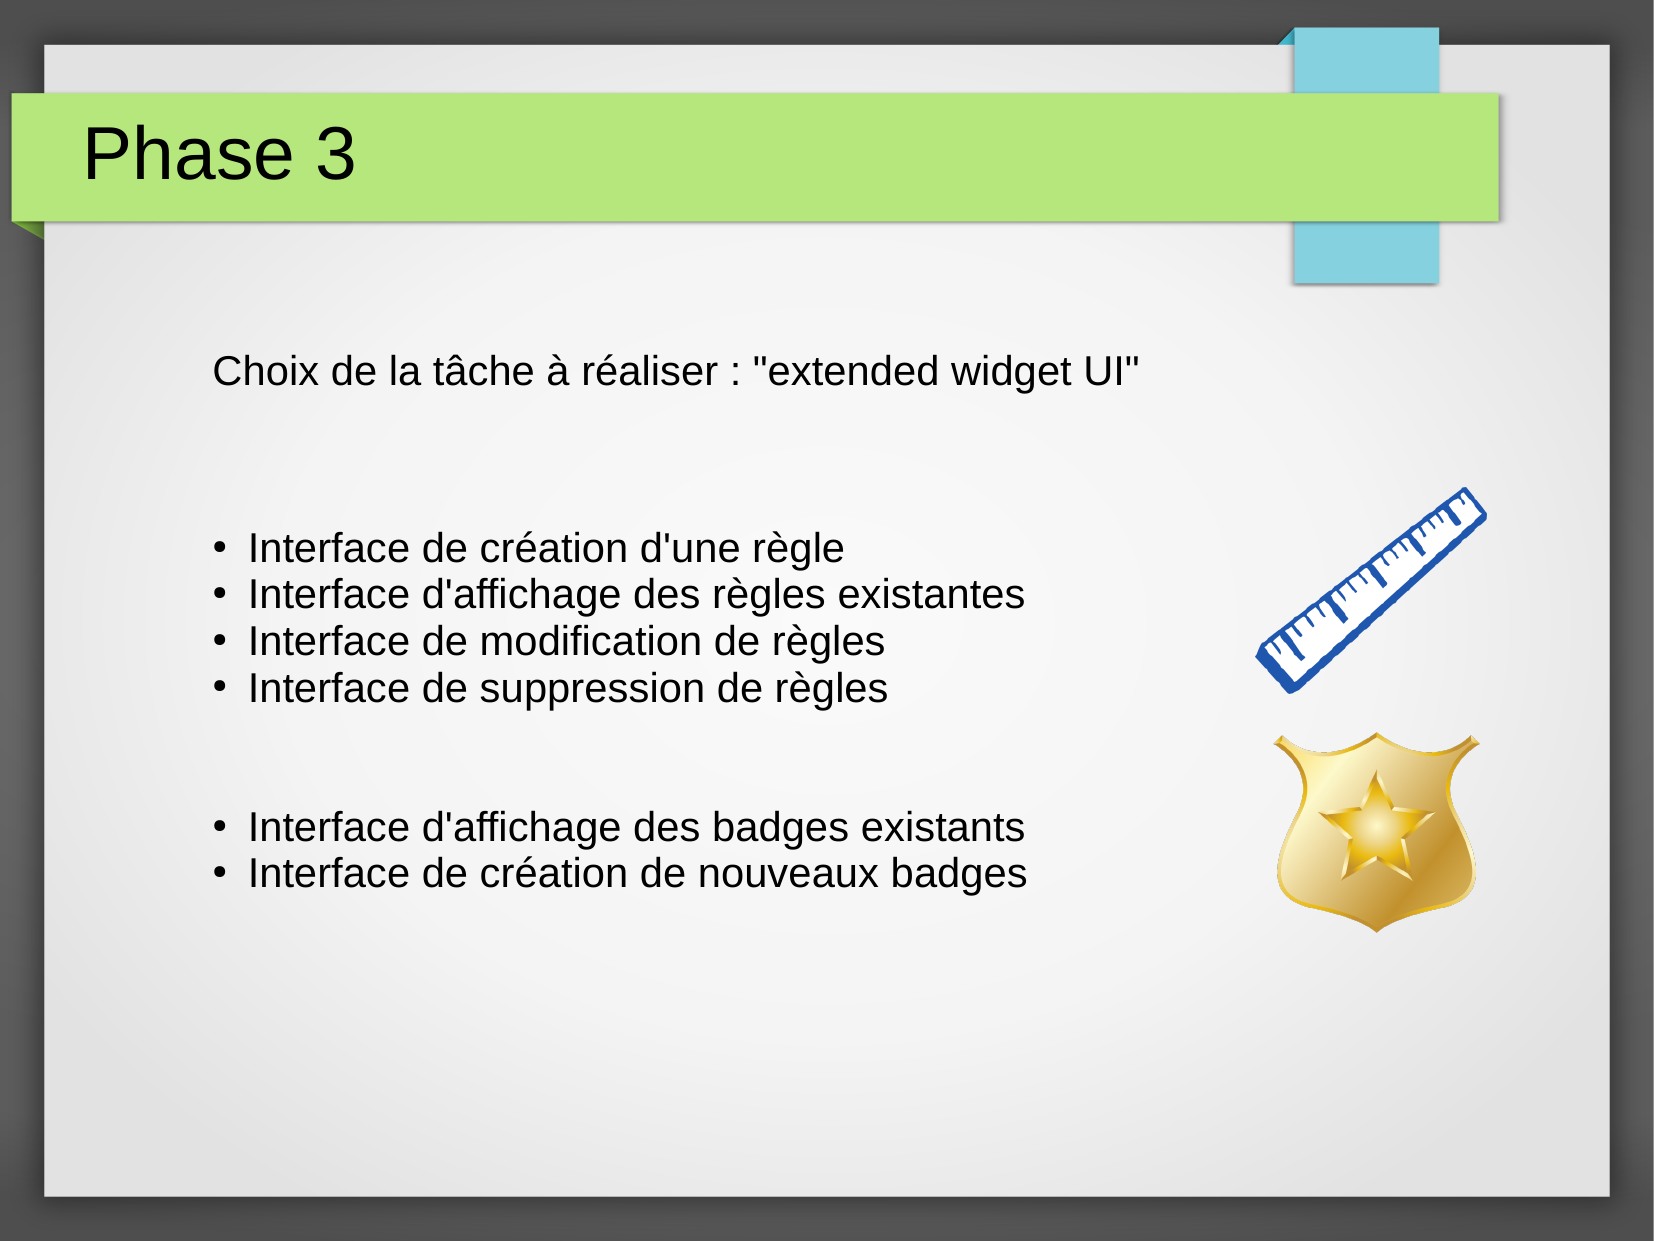

# Phase 3
Choix de la tâche à réaliser : "extended widget UI"
Interface de création d'une règle
Interface d'affichage des règles existantes
Interface de modification de règles
Interface de suppression de règles
Interface d'affichage des badges existants
Interface de création de nouveaux badges